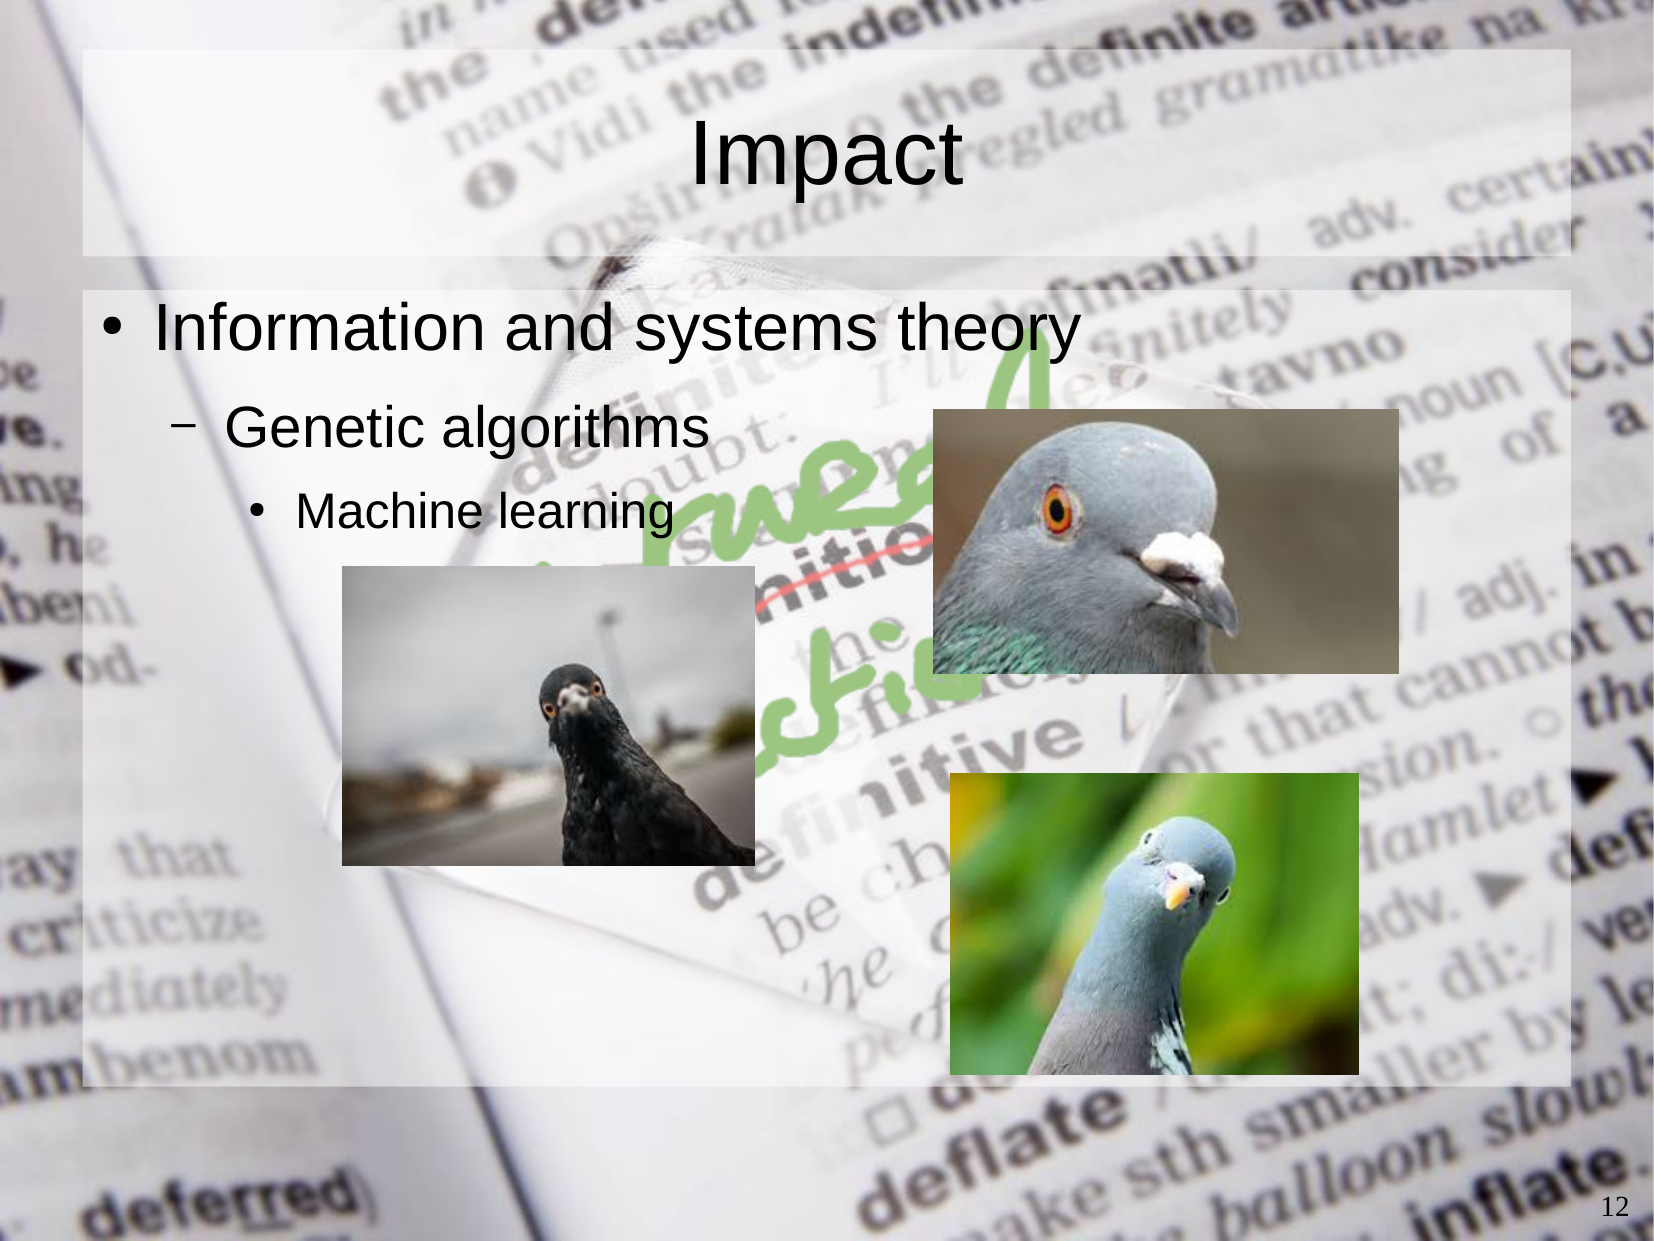

# Impact
Information and systems theory
Genetic algorithms
Machine learning
12